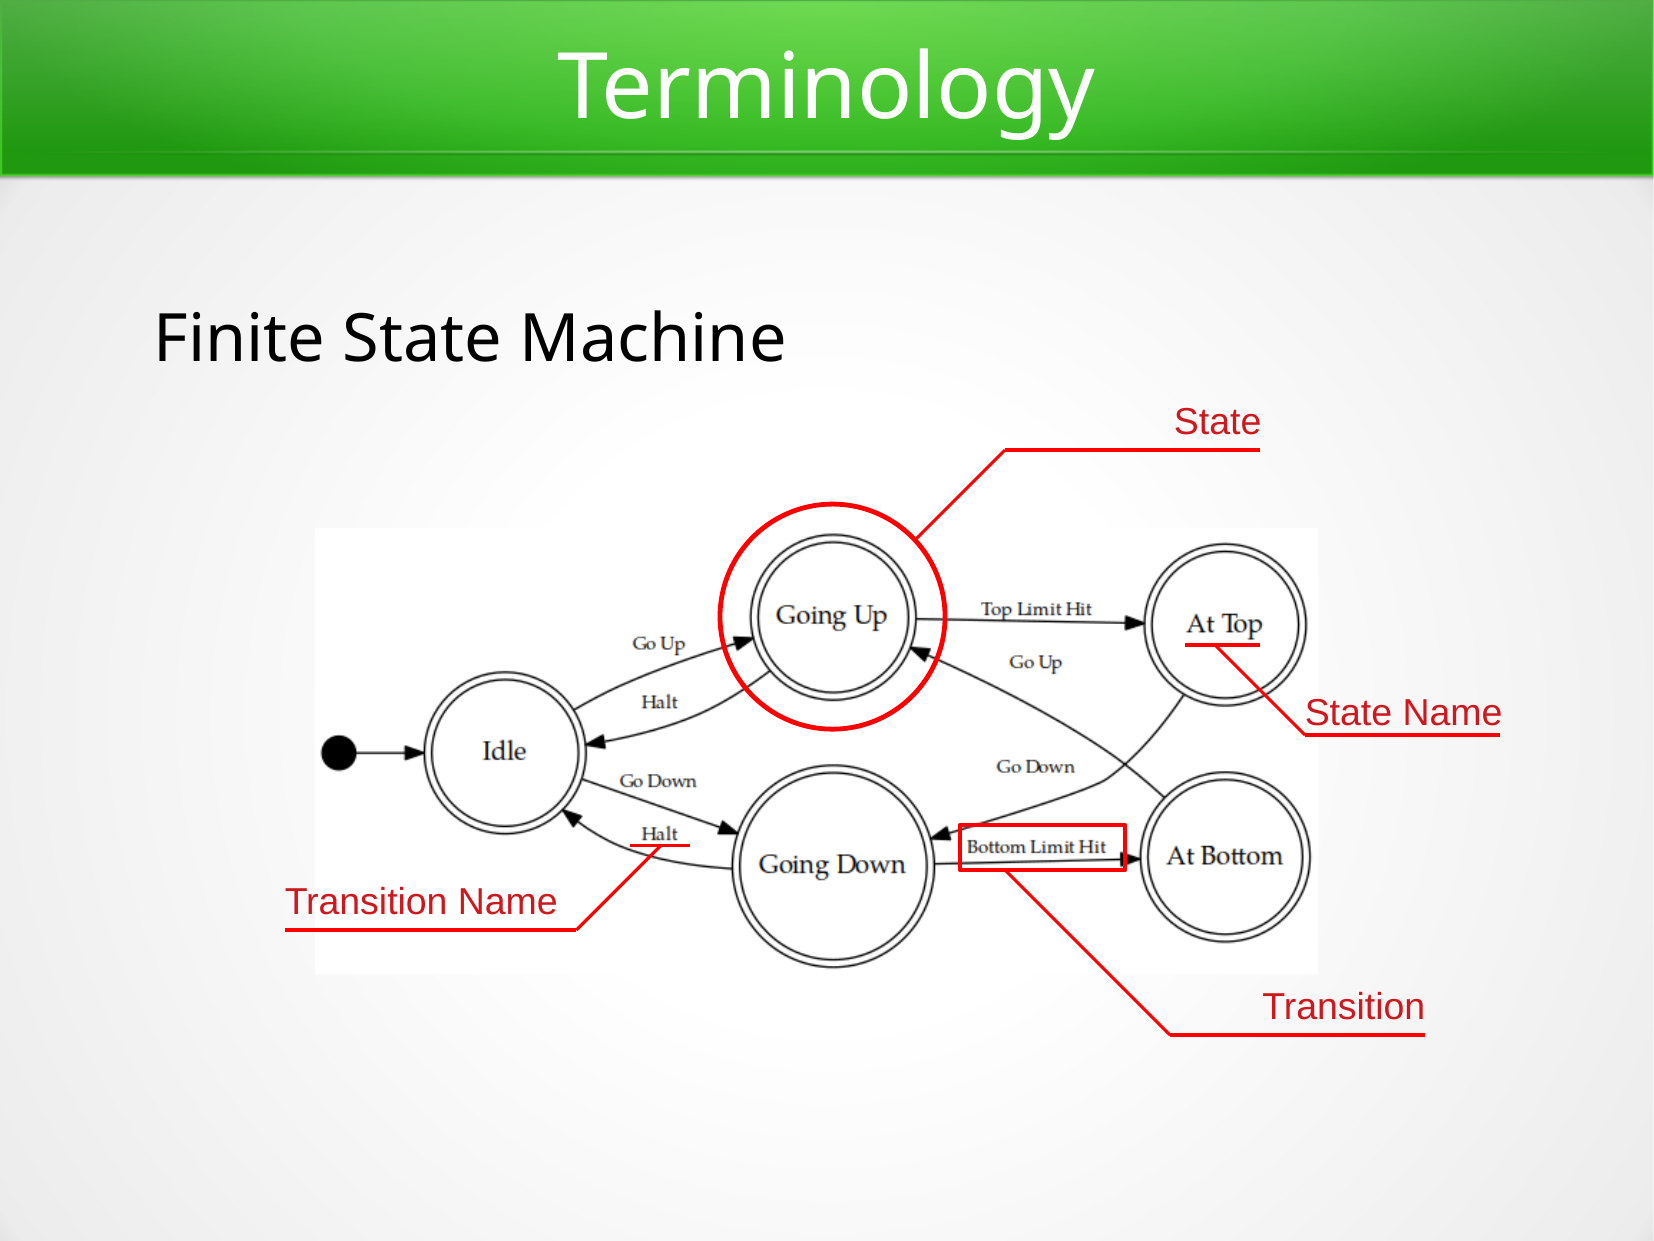

# Terminology
Finite State Machine
State
State Name
Transition Name
Transition